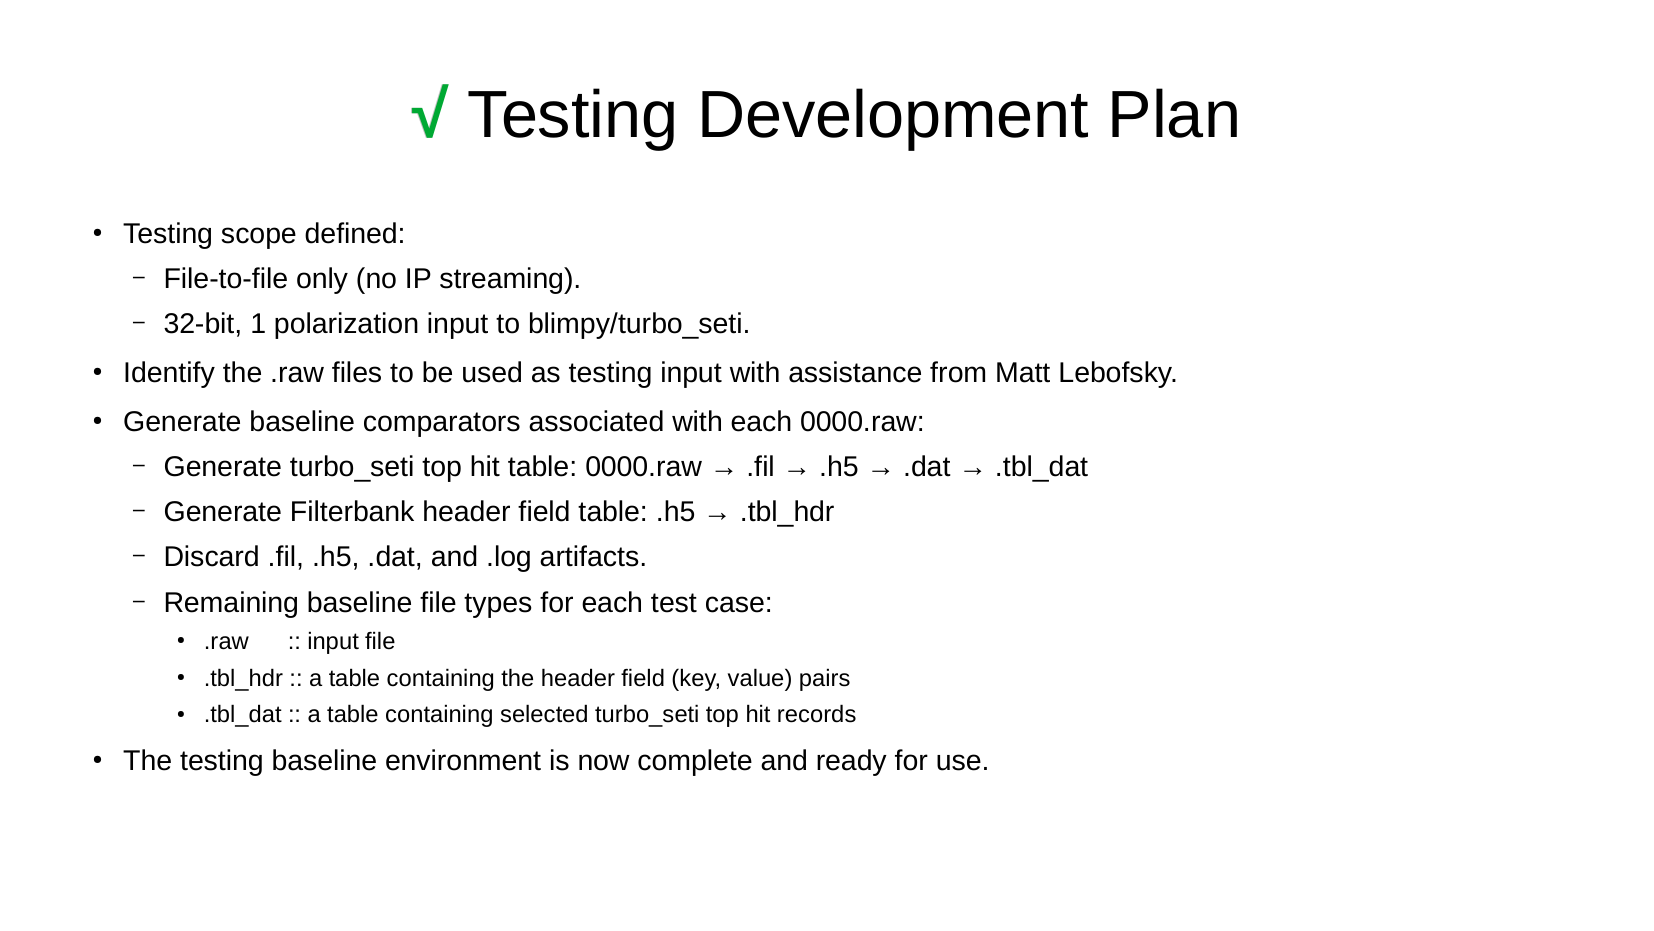

# √ Testing Development Plan
Testing scope defined:
File-to-file only (no IP streaming).
32-bit, 1 polarization input to blimpy/turbo_seti.
Identify the .raw files to be used as testing input with assistance from Matt Lebofsky.
Generate baseline comparators associated with each 0000.raw:
Generate turbo_seti top hit table: 0000.raw → .fil → .h5 → .dat → .tbl_dat
Generate Filterbank header field table: .h5 → .tbl_hdr
Discard .fil, .h5, .dat, and .log artifacts.
Remaining baseline file types for each test case:
.raw :: input file
.tbl_hdr :: a table containing the header field (key, value) pairs
.tbl_dat :: a table containing selected turbo_seti top hit records
The testing baseline environment is now complete and ready for use.